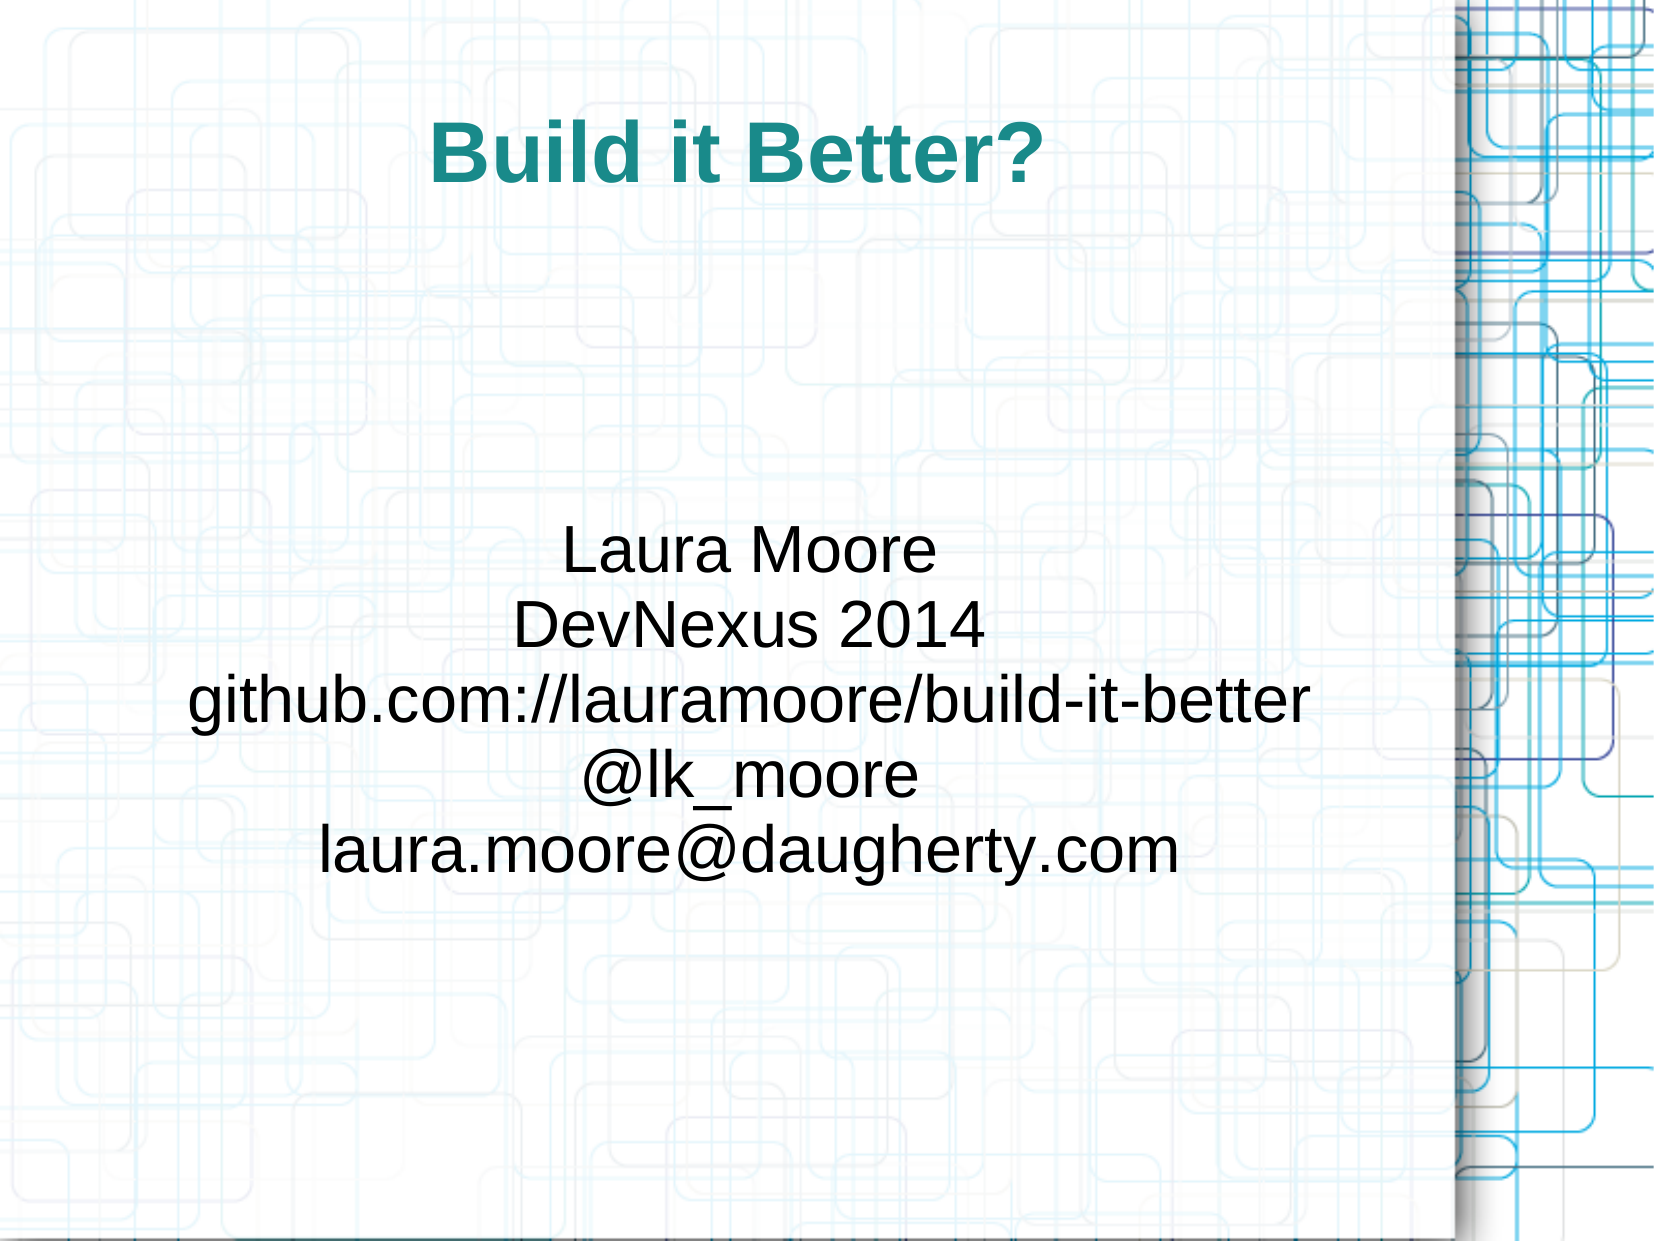

# Build it Better?
Laura Moore
DevNexus 2014
github.com://lauramoore/build-it-better
@lk_moore
laura.moore@daugherty.com